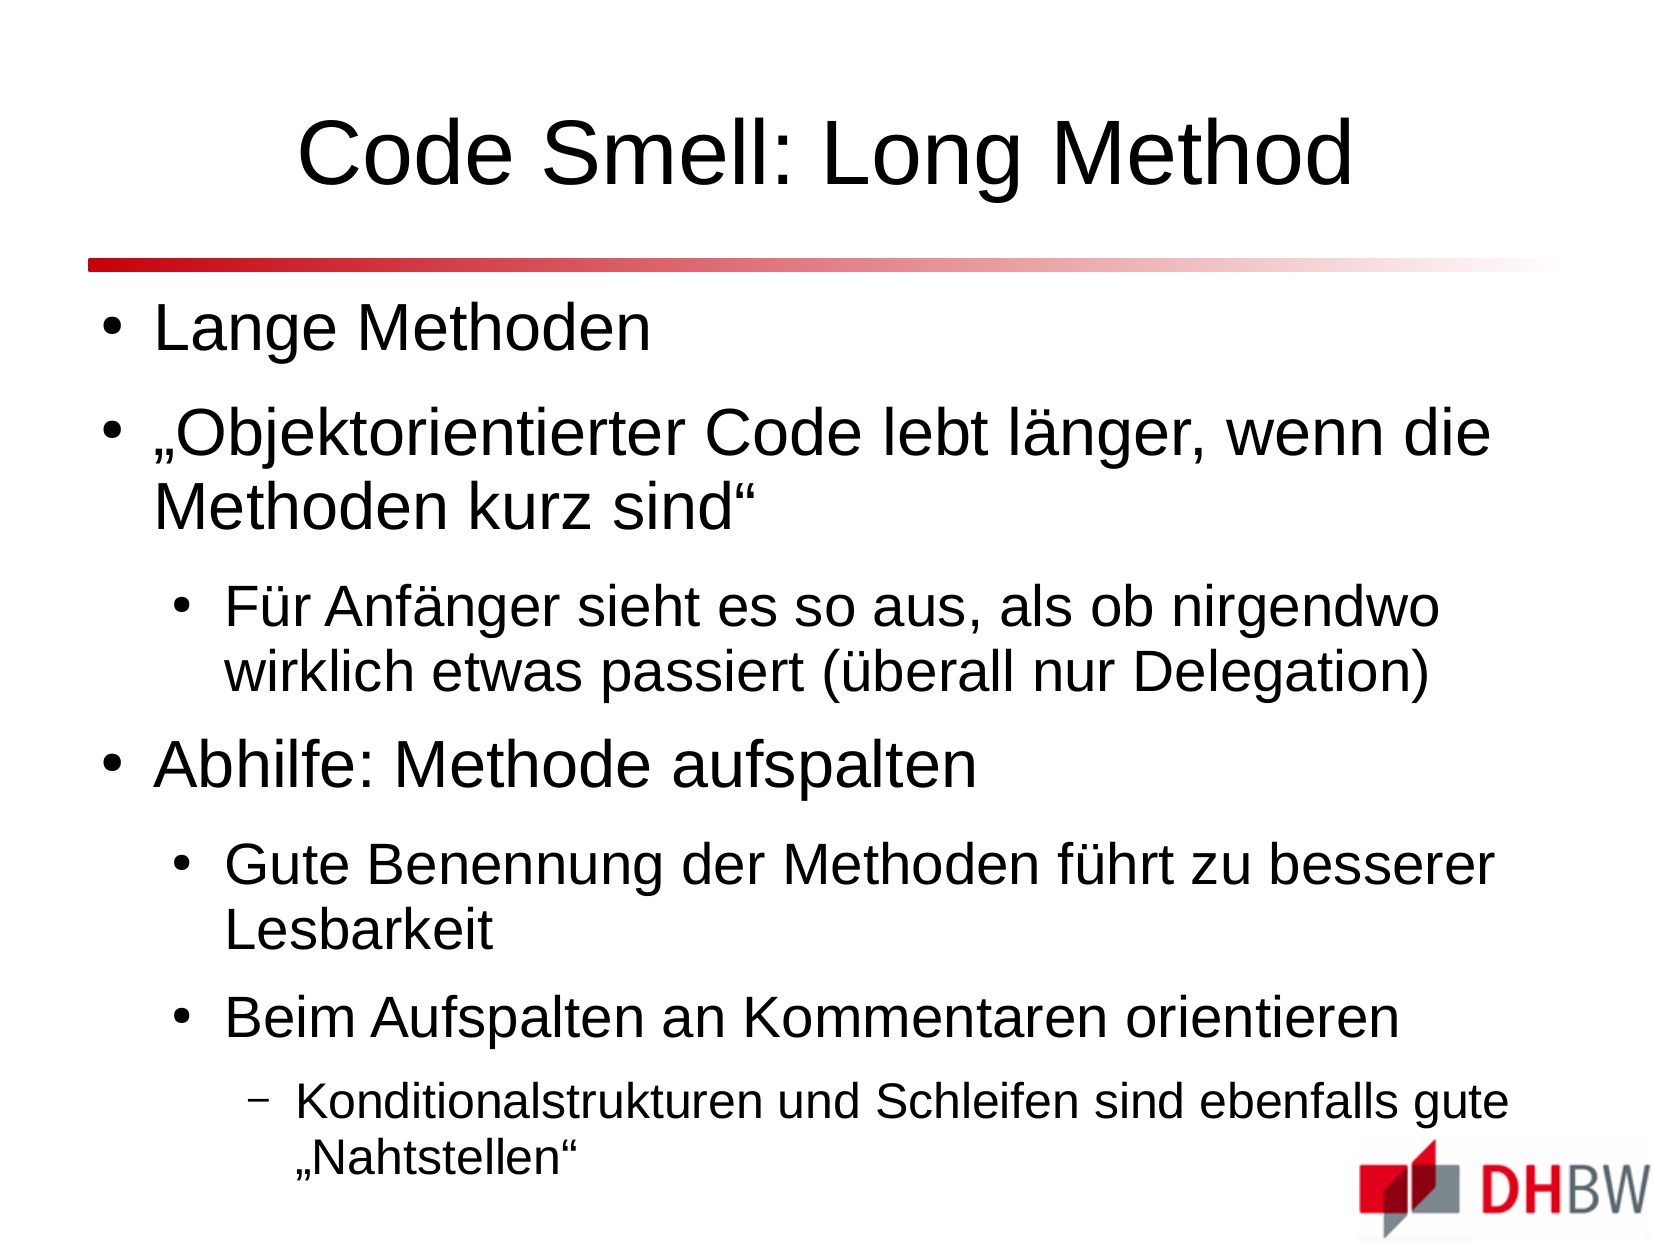

# Code Smell: Long Method
Lange Methoden
„Objektorientierter Code lebt länger, wenn die Methoden kurz sind“
Für Anfänger sieht es so aus, als ob nirgendwo wirklich etwas passiert (überall nur Delegation)
Abhilfe: Methode aufspalten
Gute Benennung der Methoden führt zu besserer Lesbarkeit
Beim Aufspalten an Kommentaren orientieren
Konditionalstrukturen und Schleifen sind ebenfalls gute „Nahtstellen“